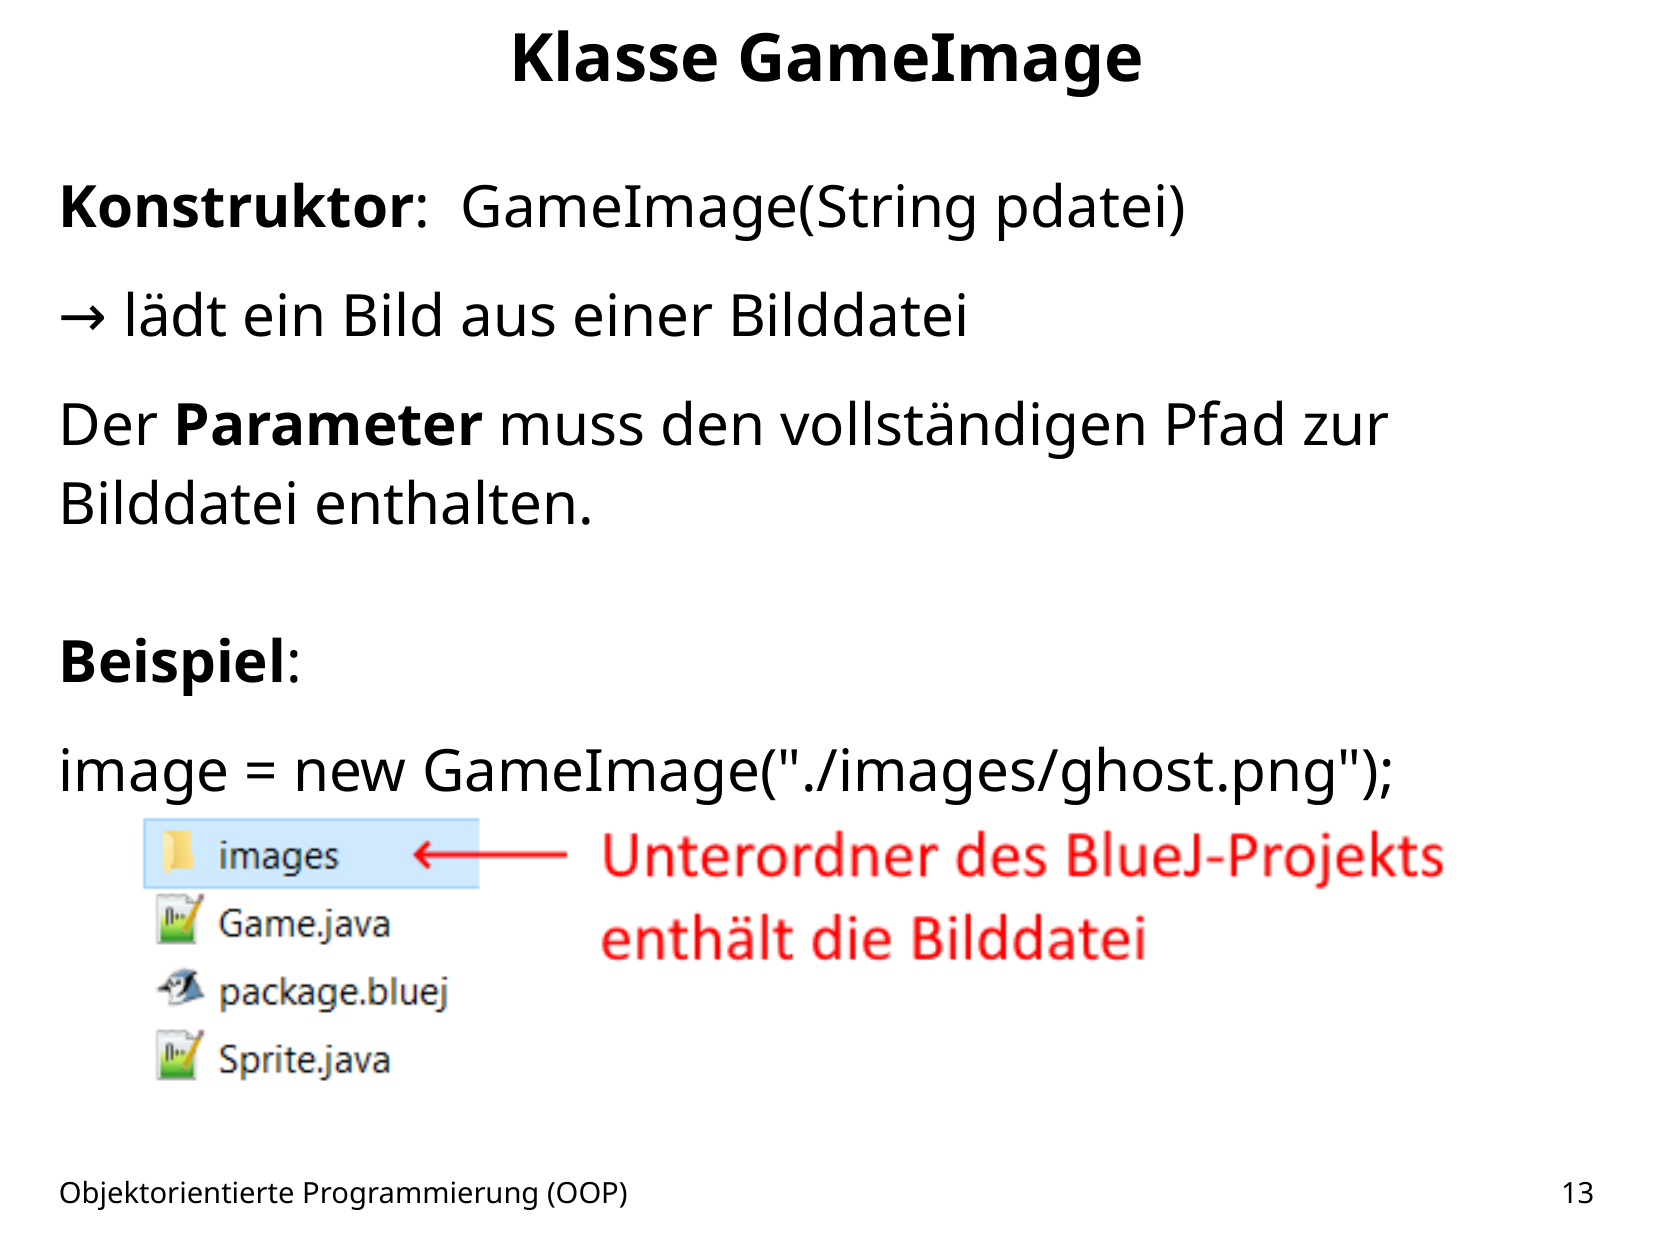

# Klasse GameImage
Konstruktor: GameImage(String pdatei)
→ lädt ein Bild aus einer Bilddatei
Der Parameter muss den vollständigen Pfad zur Bilddatei enthalten.
Beispiel:
image = new GameImage("./images/ghost.png");
Objektorientierte Programmierung (OOP)
13